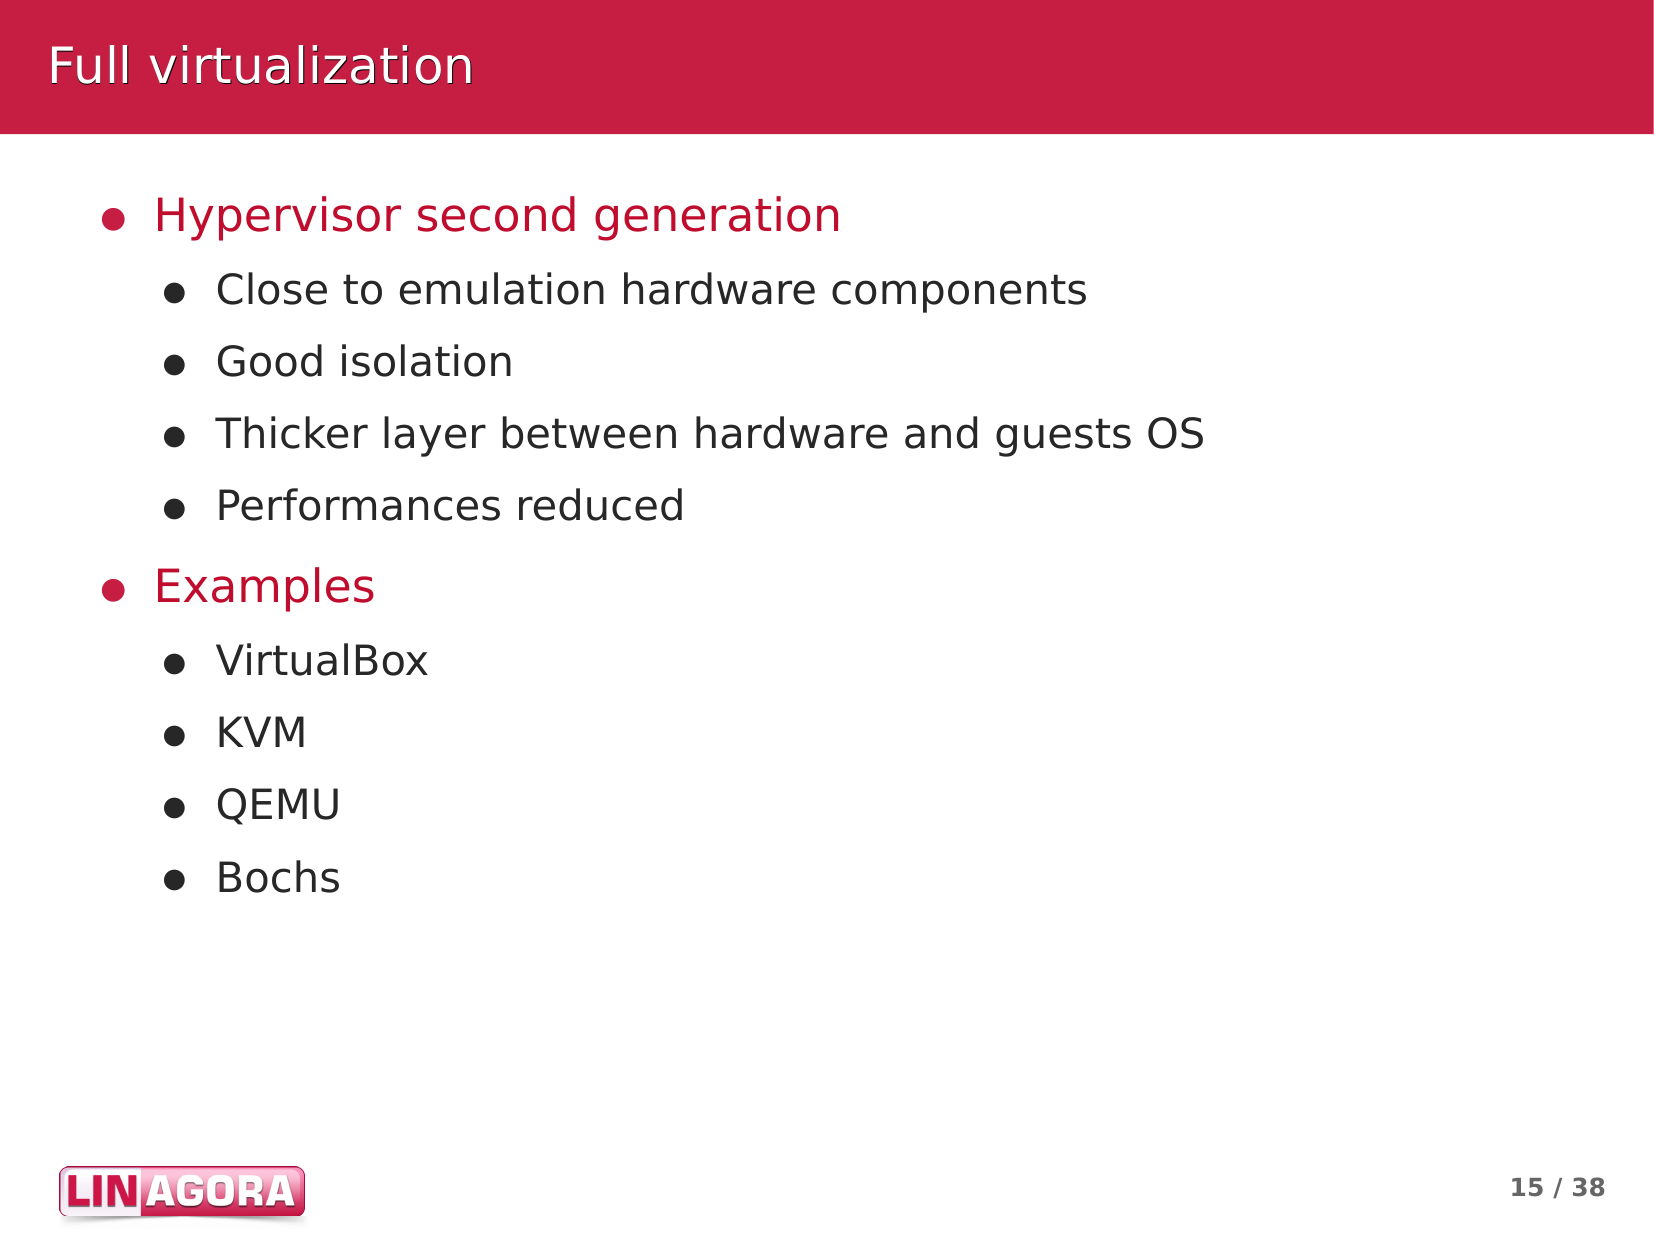

# Full virtualization
Hypervisor second generation
Close to emulation hardware components
Good isolation
Thicker layer between hardware and guests OS
Performances reduced
Examples
VirtualBox
KVM
QEMU
Bochs